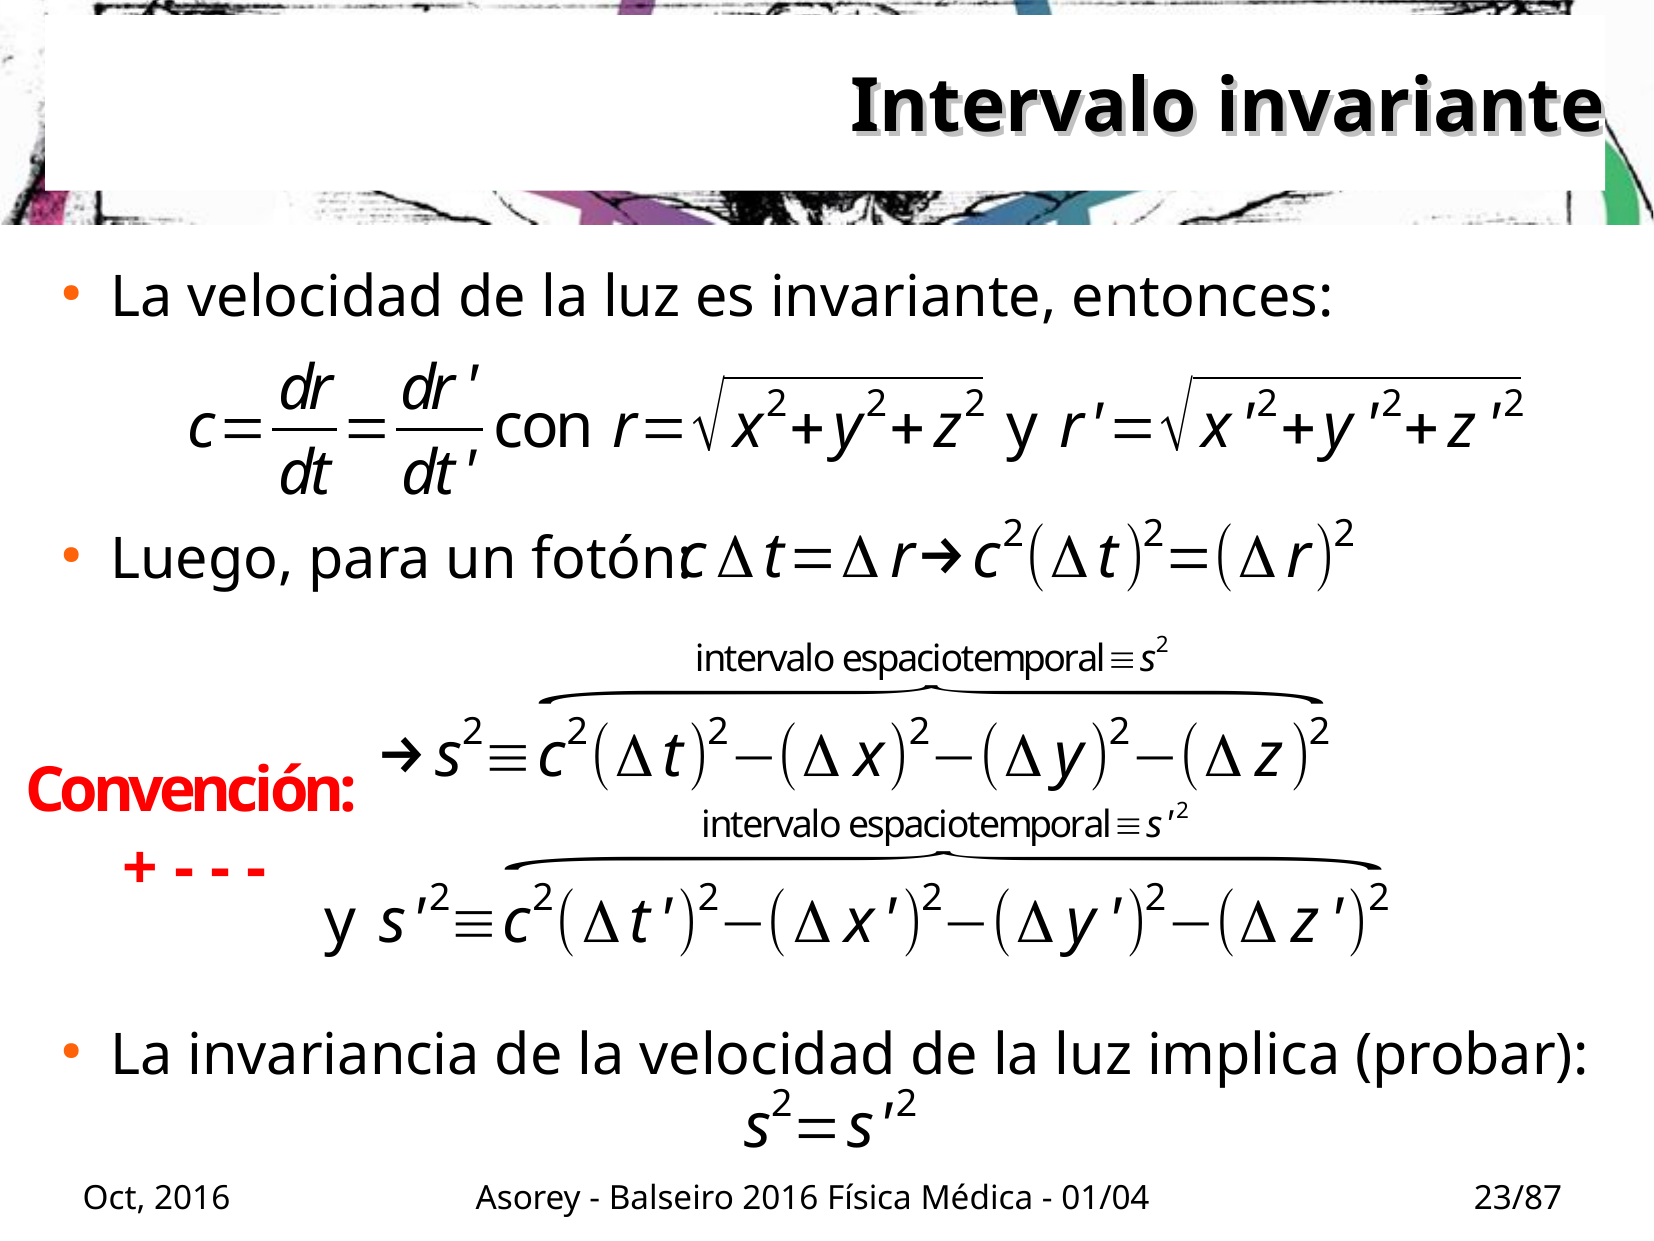

# Intervalo invariante
La velocidad de la luz es invariante, entonces:
Luego, para un fotón:
La invariancia de la velocidad de la luz implica (probar):
Oct, 2016
Asorey - Balseiro 2016 Física Médica - 01/04
23